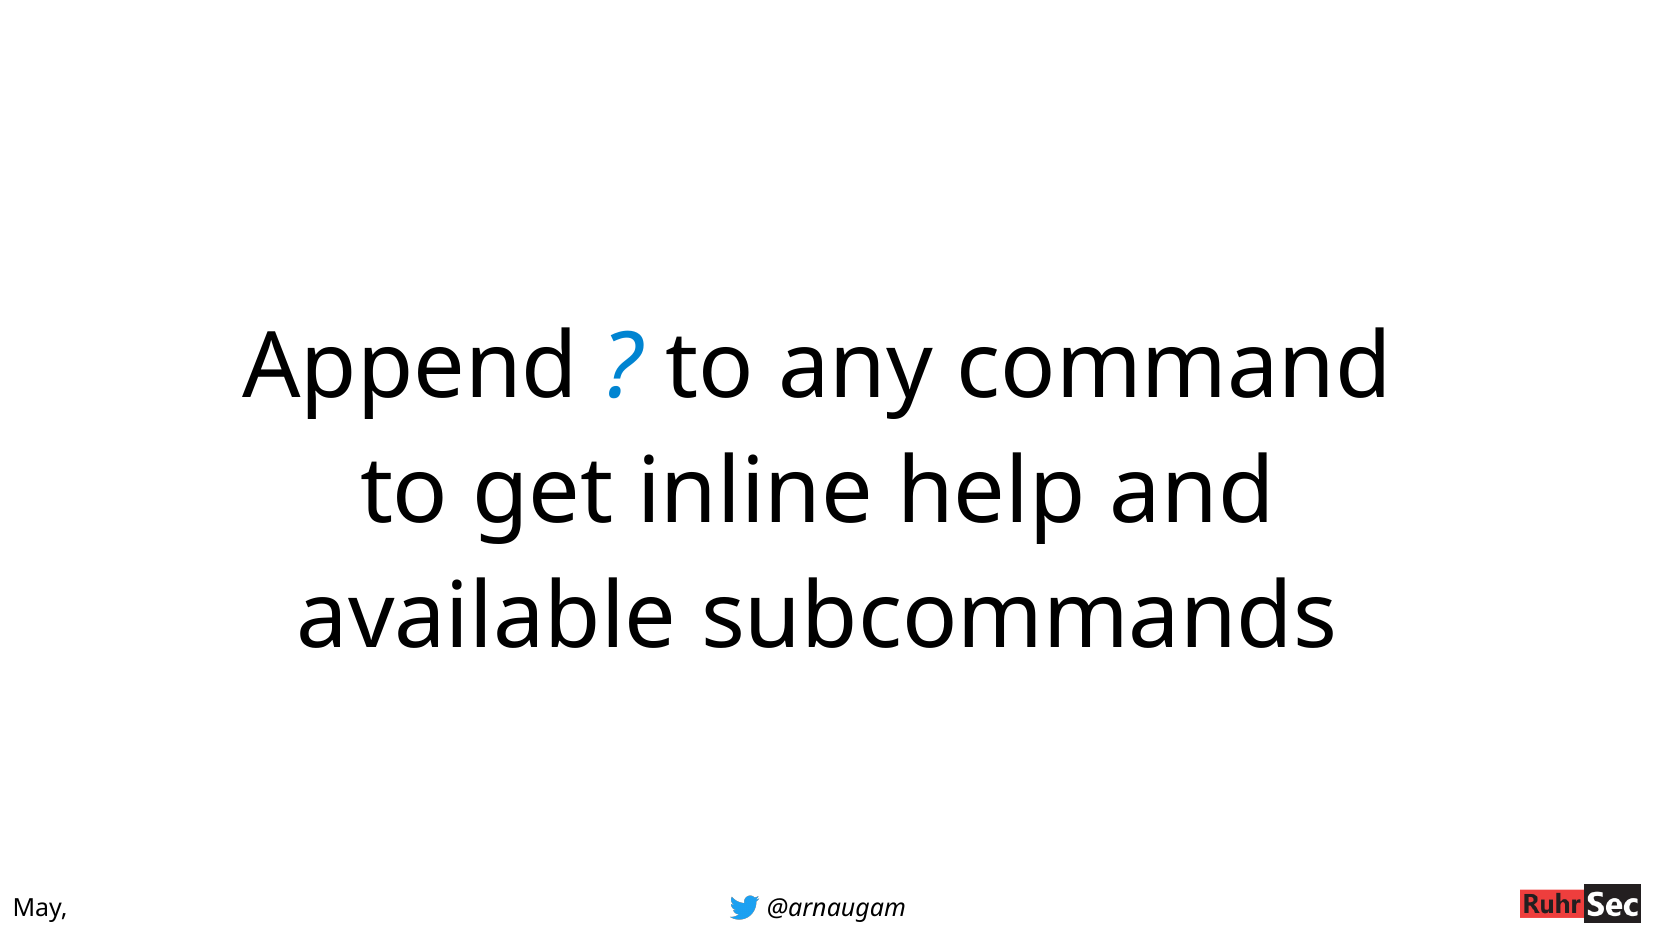

Append ? to any command to get inline help and available subcommands